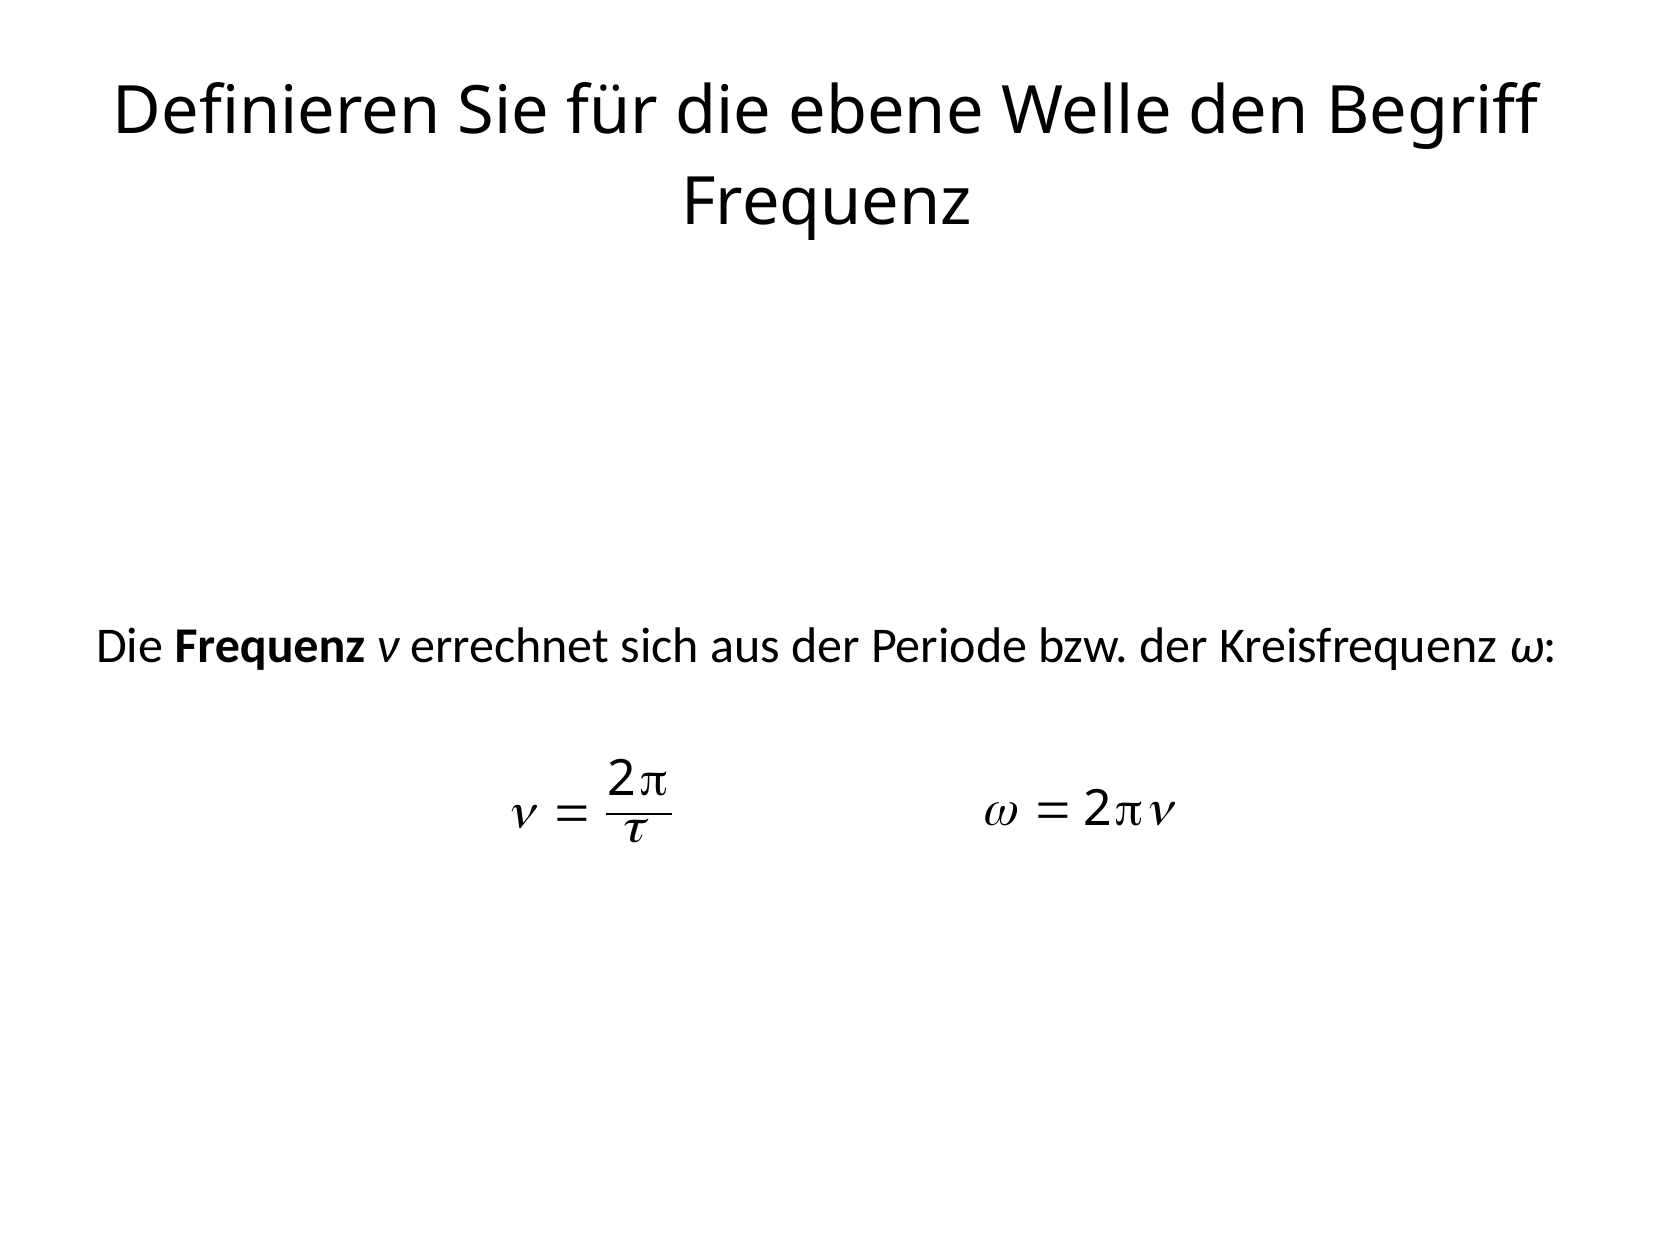

# Definieren Sie für die ebene Welle den Begriff Frequenz
Die Frequenz ν errechnet sich aus der Periode bzw. der Kreisfrequenz ω: